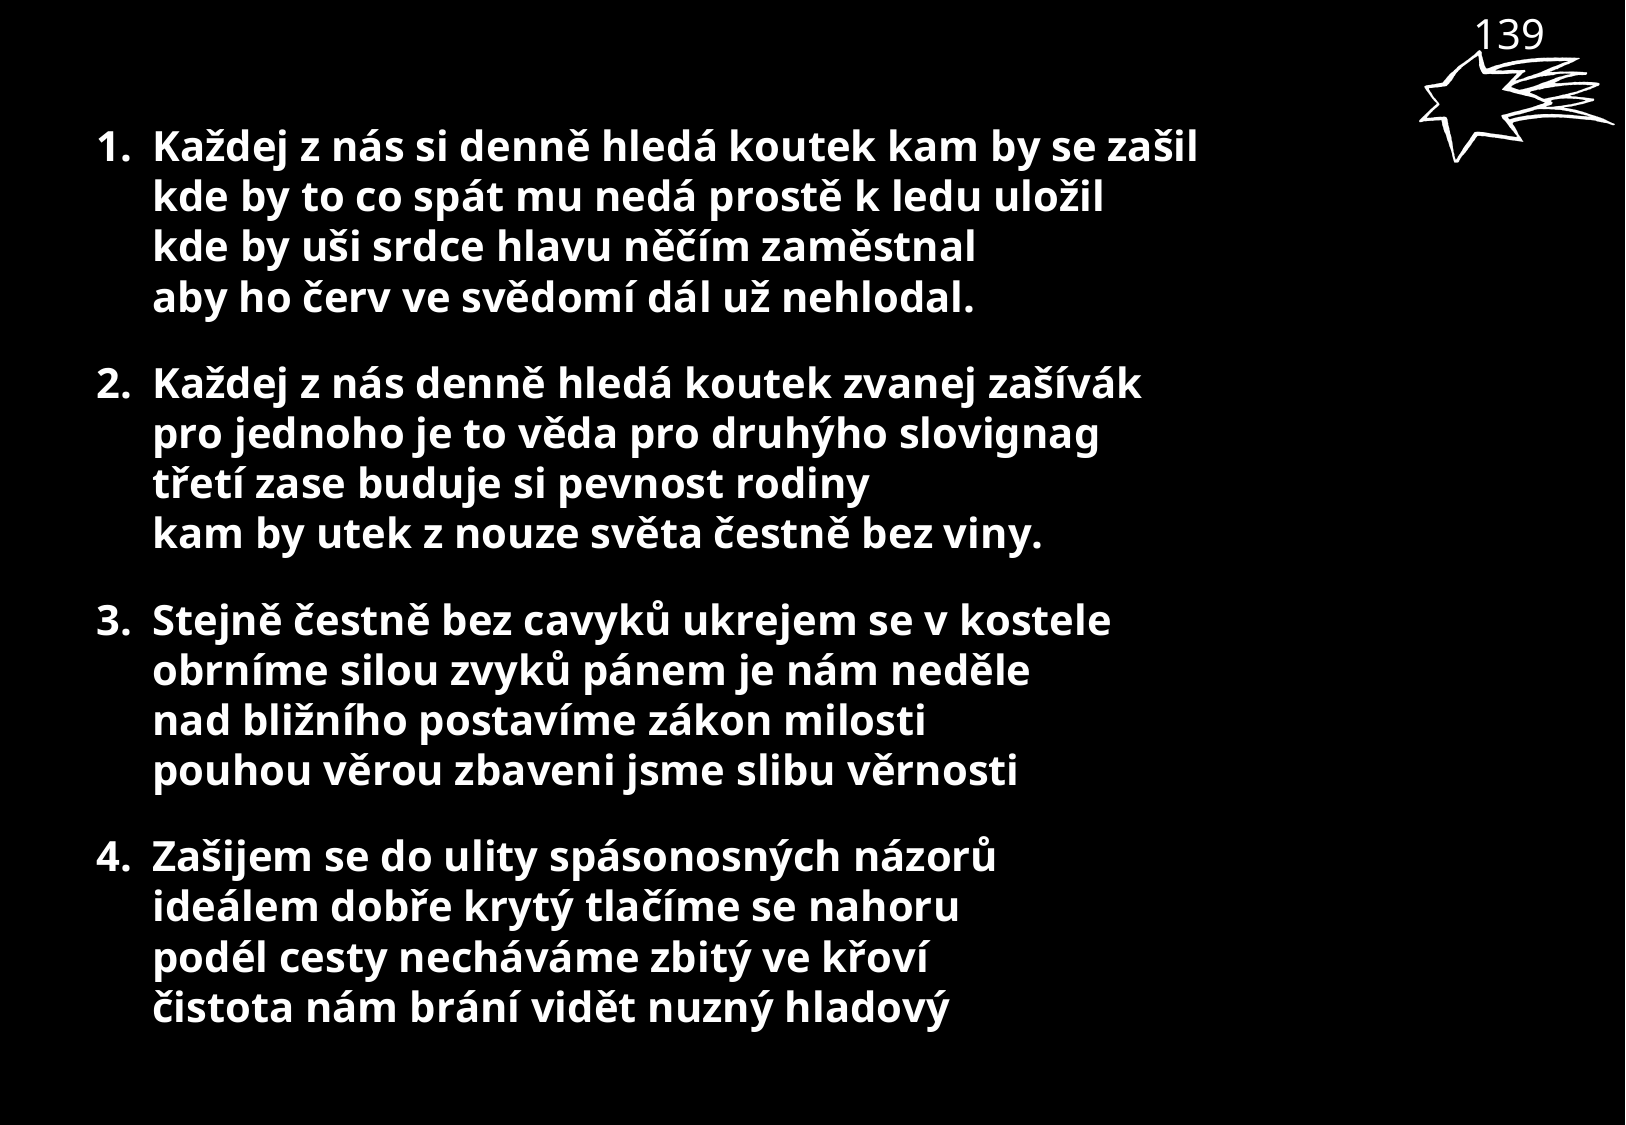

139
# 1. 	Každej z nás si denně hledá koutek kam by se zašil kde by to co spát mu nedá prostě k ledu uložil kde by uši srdce hlavu něčím zaměstnal aby ho červ ve svědomí dál už nehlodal.
2. 	Každej z nás denně hledá koutek zvanej zašívák
pro jednoho je to věda pro druhýho slovignag
třetí zase buduje si pevnost rodiny
kam by utek z nouze světa čestně bez viny.
3. 	Stejně čestně bez cavyků ukrejem se v kostele
obrníme silou zvyků pánem je nám neděle
nad bližního postavíme zákon milosti
pouhou věrou zbaveni jsme slibu věrnosti
4. 	Zašijem se do ulity spásonosných názorů
ideálem dobře krytý tlačíme se nahoru
podél cesty necháváme zbitý ve křoví
čistota nám brání vidět nuzný hladový